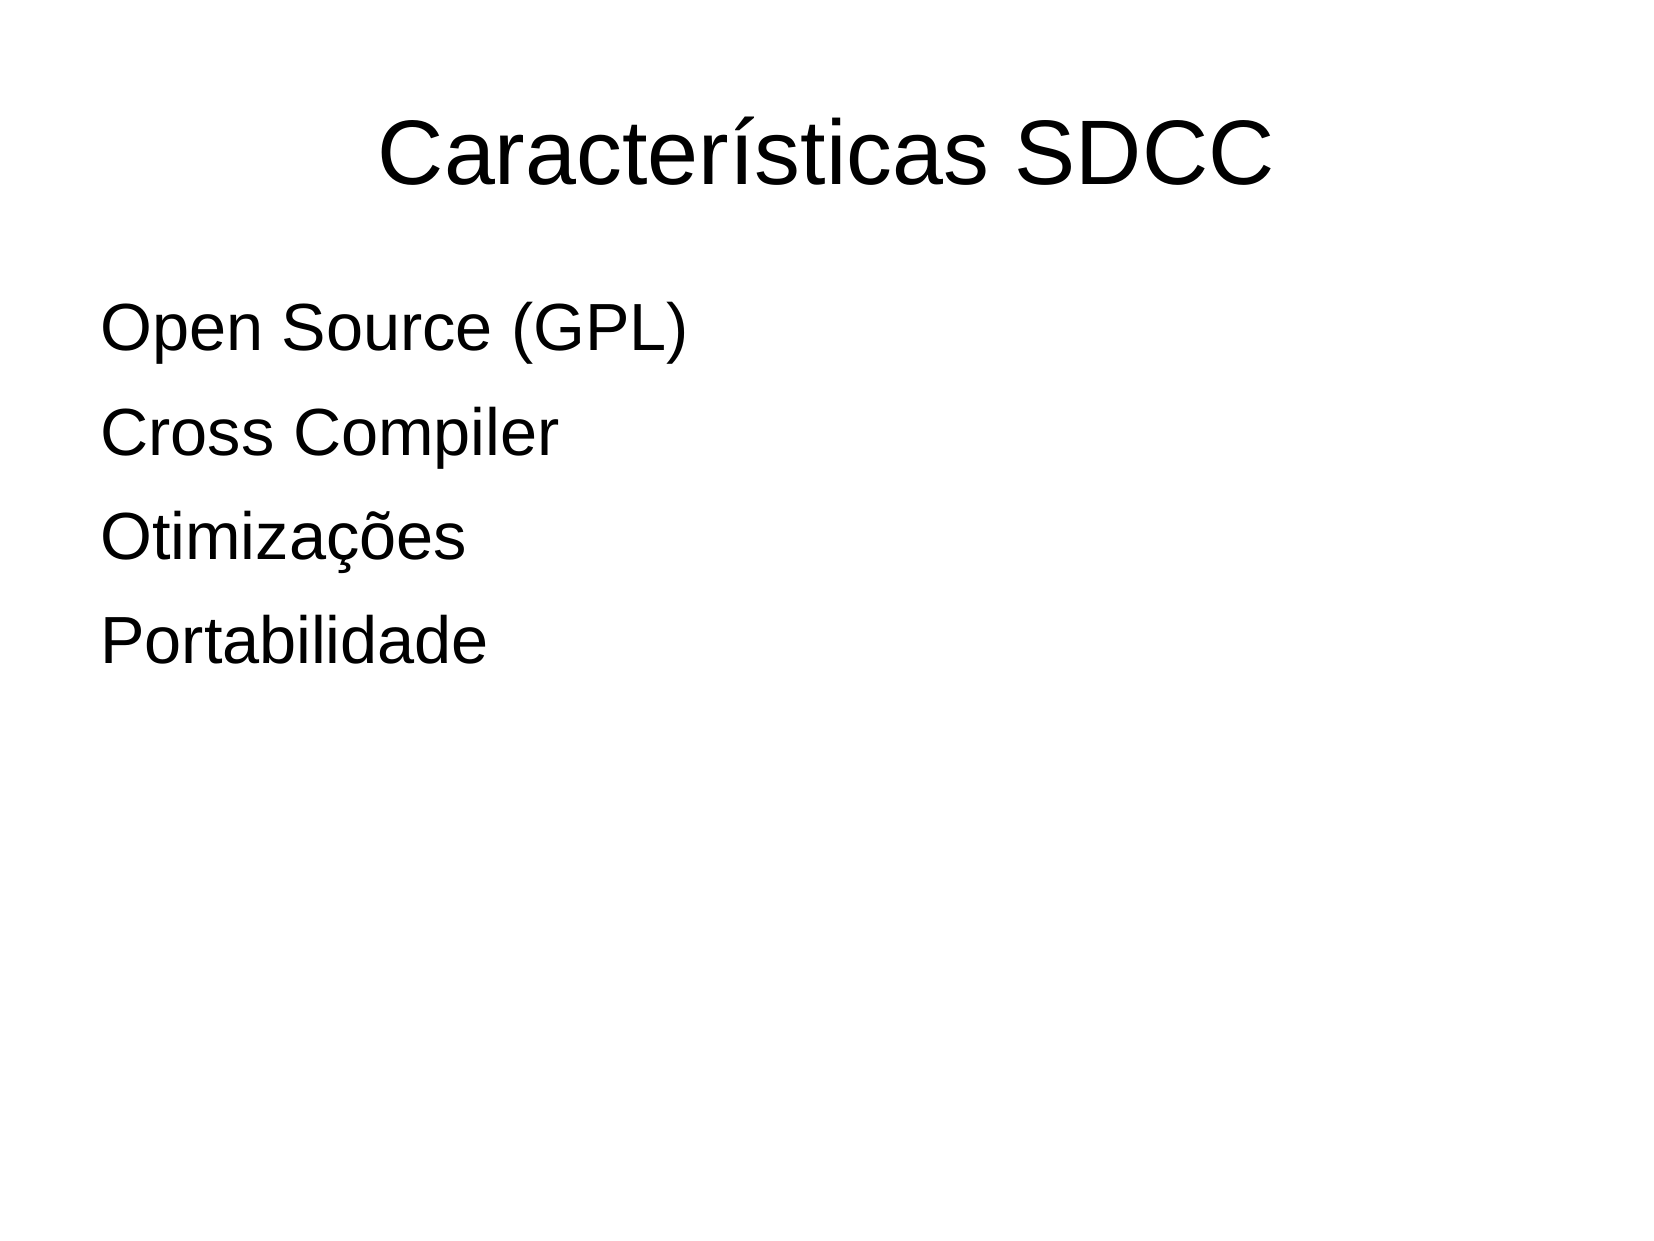

# Características SDCC
Open Source (GPL)
Cross Compiler
Otimizações
Portabilidade